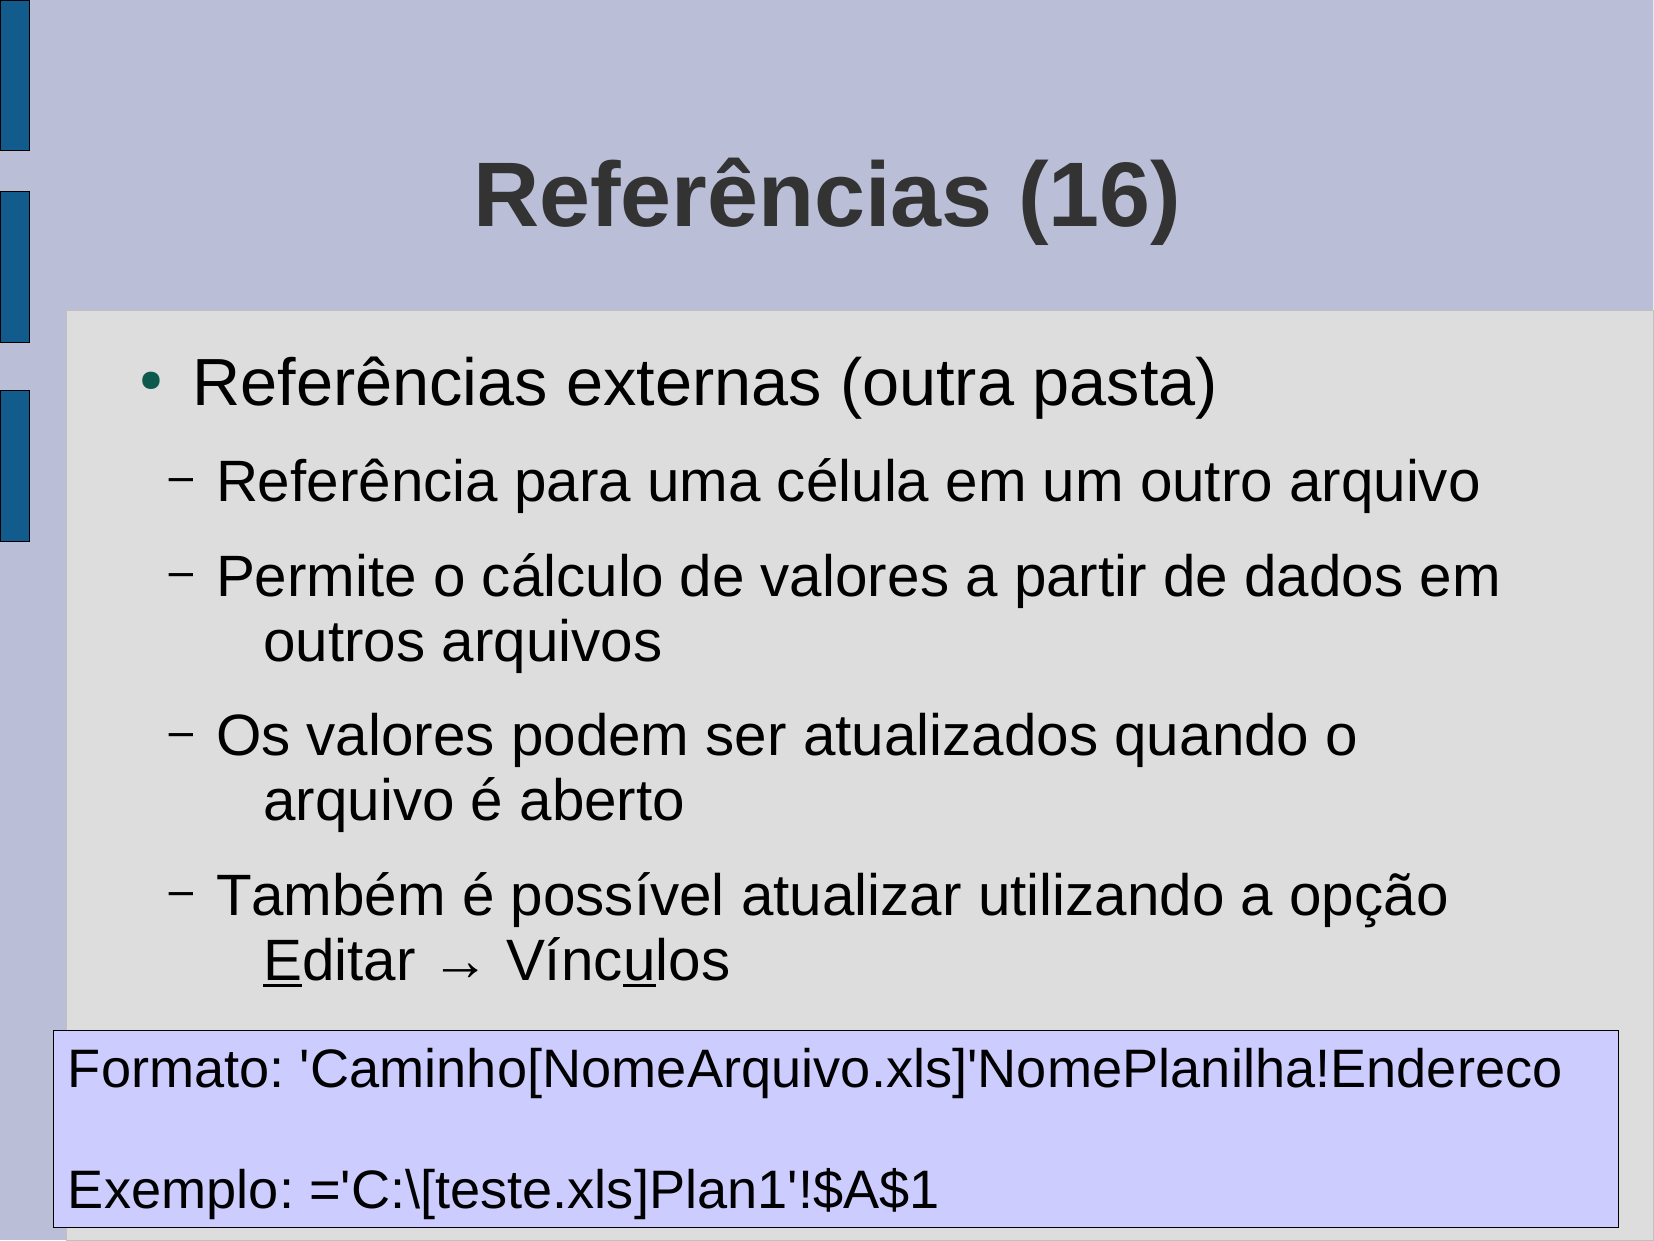

# Referências (16)
Referências externas (outra pasta)
Referência para uma célula em um outro arquivo
Permite o cálculo de valores a partir de dados em outros arquivos
Os valores podem ser atualizados quando o arquivo é aberto
Também é possível atualizar utilizando a opção Editar → Vínculos
Formato: 'Caminho[NomeArquivo.xls]'NomePlanilha!Endereco
Exemplo: ='C:\[teste.xls]Plan1'!$A$1